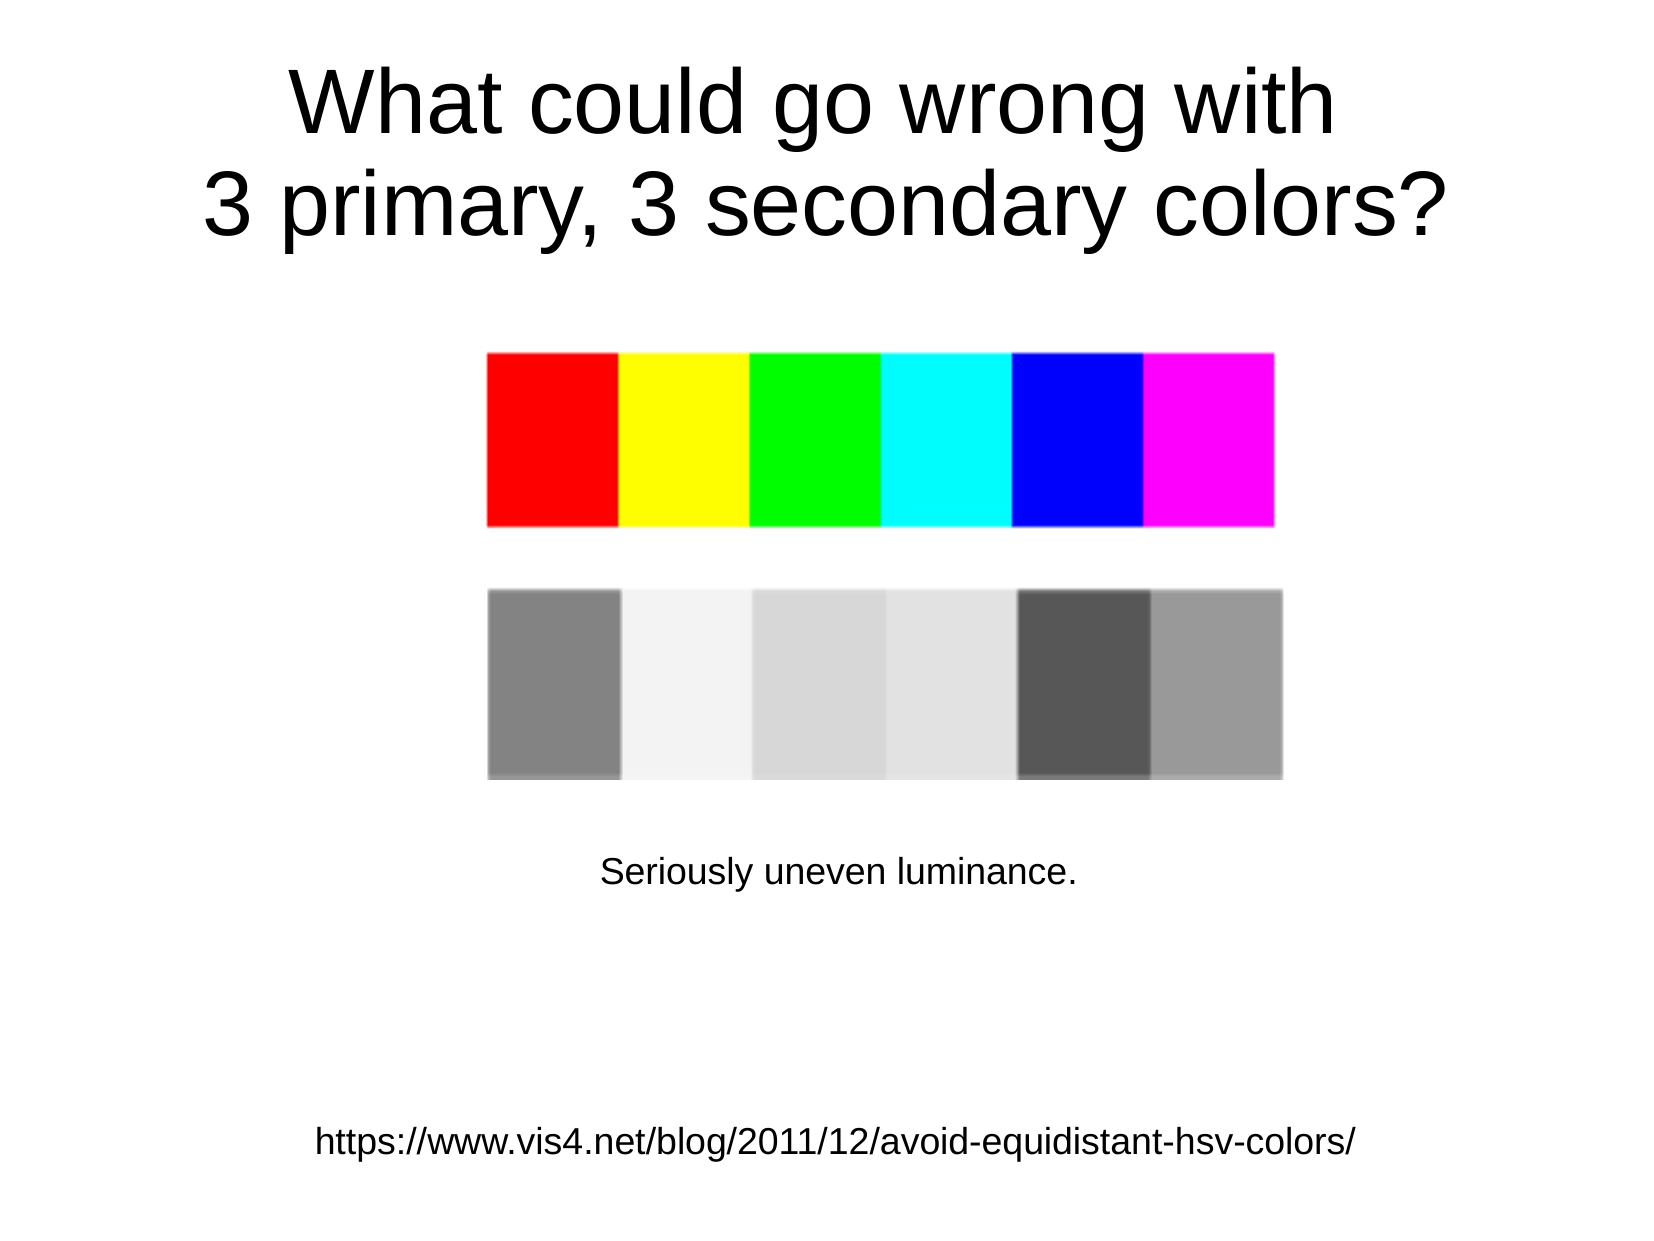

# What could go wrong with 3 primary, 3 secondary colors?
Seriously uneven luminance.
https://www.vis4.net/blog/2011/12/avoid-equidistant-hsv-colors/